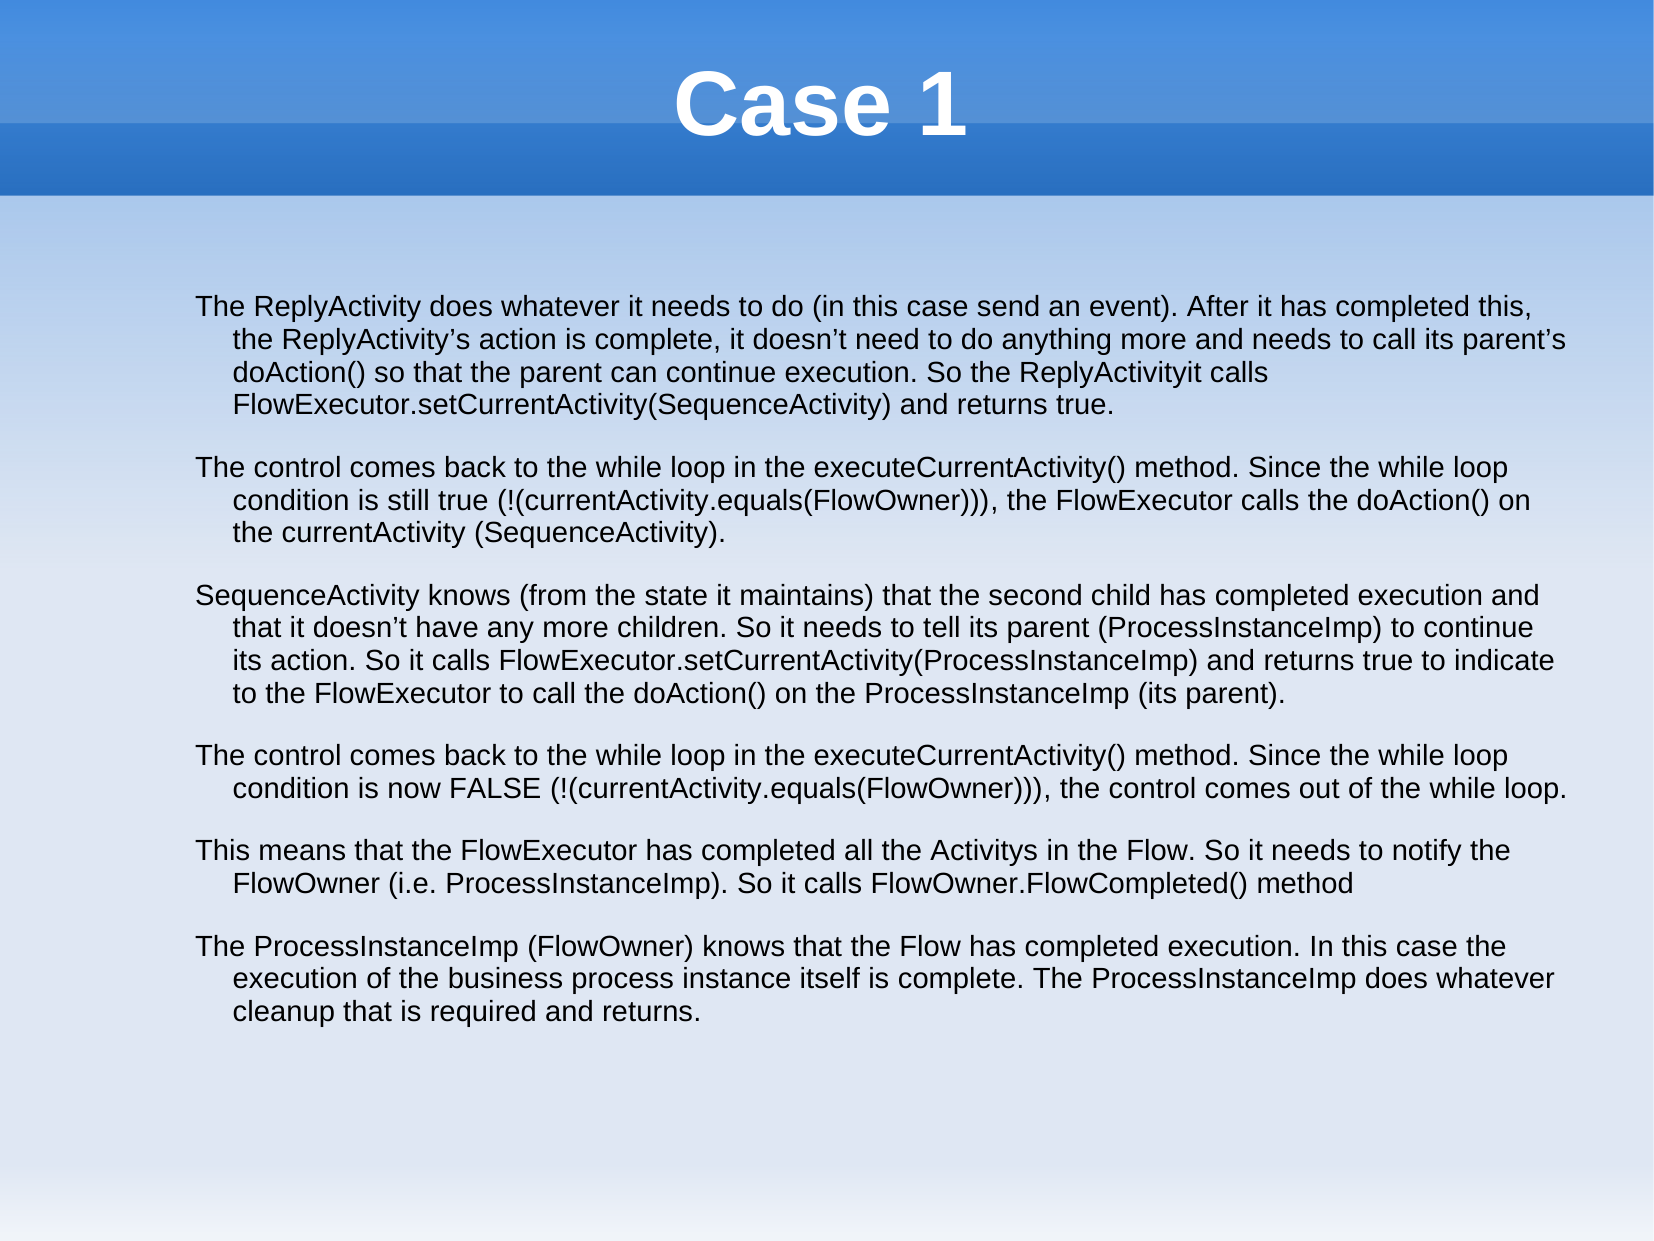

# Case 1
The ReplyActivity does whatever it needs to do (in this case send an event). After it has completed this, the ReplyActivity’s action is complete, it doesn’t need to do anything more and needs to call its parent’s doAction() so that the parent can continue execution. So the ReplyActivityit calls FlowExecutor.setCurrentActivity(SequenceActivity) and returns true.
The control comes back to the while loop in the executeCurrentActivity() method. Since the while loop condition is still true (!(currentActivity.equals(FlowOwner))), the FlowExecutor calls the doAction() on the currentActivity (SequenceActivity).
SequenceActivity knows (from the state it maintains) that the second child has completed execution and that it doesn’t have any more children. So it needs to tell its parent (ProcessInstanceImp) to continue its action. So it calls FlowExecutor.setCurrentActivity(ProcessInstanceImp) and returns true to indicate to the FlowExecutor to call the doAction() on the ProcessInstanceImp (its parent).
The control comes back to the while loop in the executeCurrentActivity() method. Since the while loop condition is now FALSE (!(currentActivity.equals(FlowOwner))), the control comes out of the while loop.
This means that the FlowExecutor has completed all the Activitys in the Flow. So it needs to notify the FlowOwner (i.e. ProcessInstanceImp). So it calls FlowOwner.FlowCompleted() method
The ProcessInstanceImp (FlowOwner) knows that the Flow has completed execution. In this case the execution of the business process instance itself is complete. The ProcessInstanceImp does whatever cleanup that is required and returns.